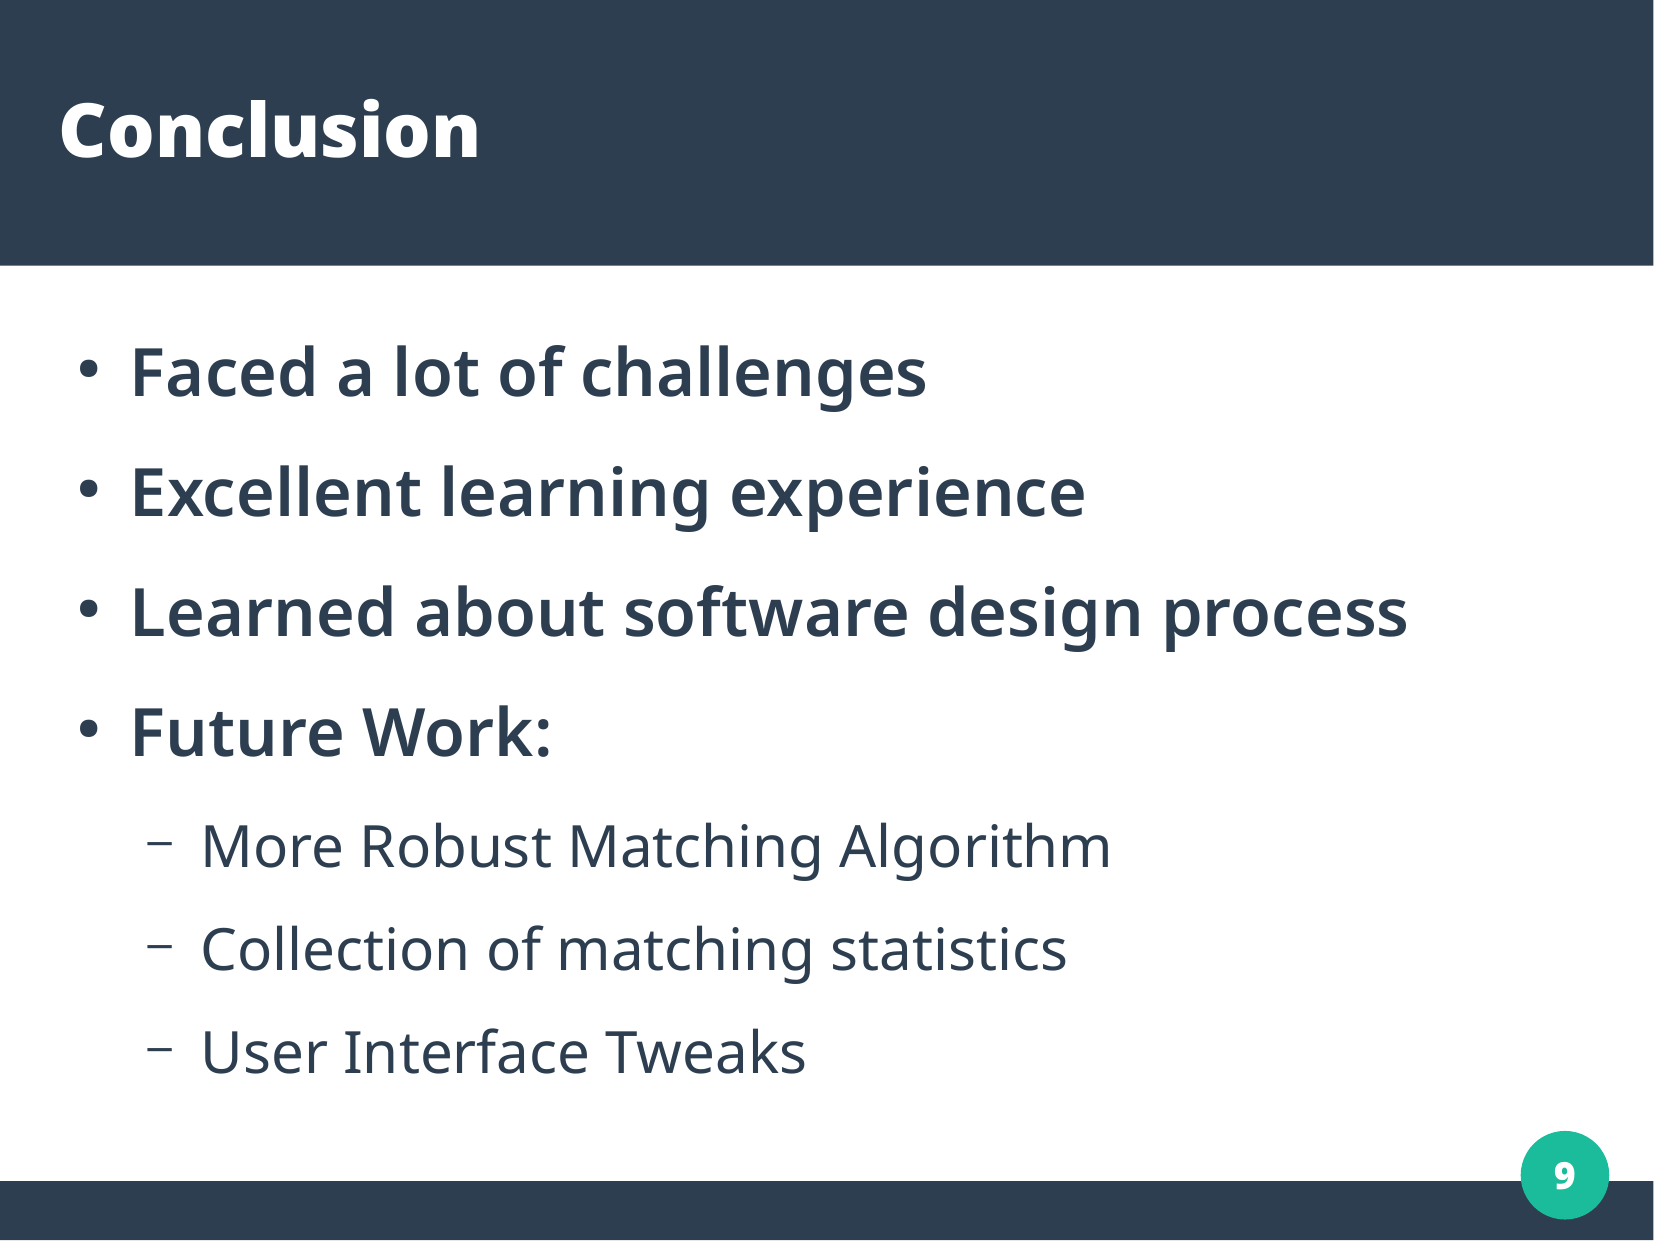

# Conclusion
Faced a lot of challenges
Excellent learning experience
Learned about software design process
Future Work:
More Robust Matching Algorithm
Collection of matching statistics
User Interface Tweaks
9